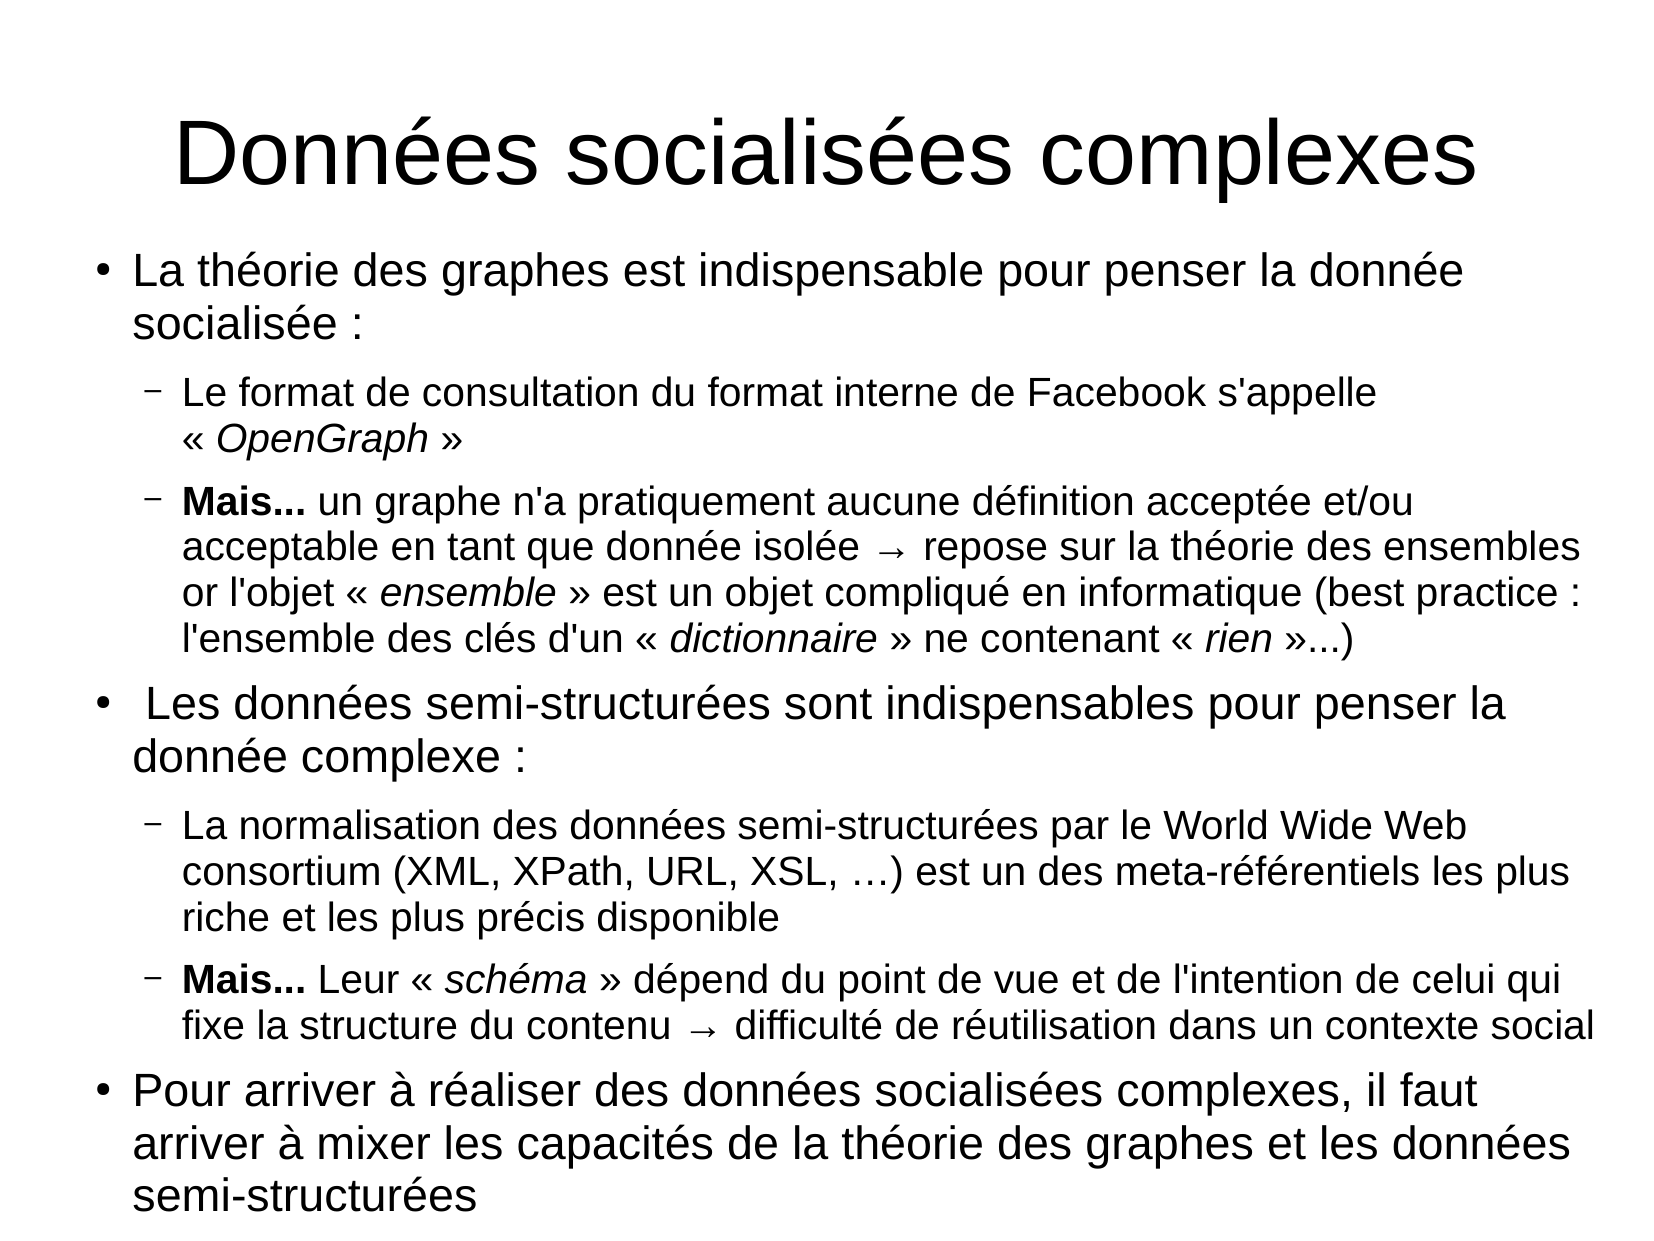

# Données socialisées complexes
La théorie des graphes est indispensable pour penser la donnée socialisée :
Le format de consultation du format interne de Facebook s'appelle « OpenGraph »
Mais... un graphe n'a pratiquement aucune définition acceptée et/ou acceptable en tant que donnée isolée → repose sur la théorie des ensembles or l'objet « ensemble » est un objet compliqué en informatique (best practice : l'ensemble des clés d'un « dictionnaire » ne contenant « rien »...)
 Les données semi-structurées sont indispensables pour penser la donnée complexe :
La normalisation des données semi-structurées par le World Wide Web consortium (XML, XPath, URL, XSL, …) est un des meta-référentiels les plus riche et les plus précis disponible
Mais... Leur « schéma » dépend du point de vue et de l'intention de celui qui fixe la structure du contenu → difficulté de réutilisation dans un contexte social
Pour arriver à réaliser des données socialisées complexes, il faut arriver à mixer les capacités de la théorie des graphes et les données semi-structurées